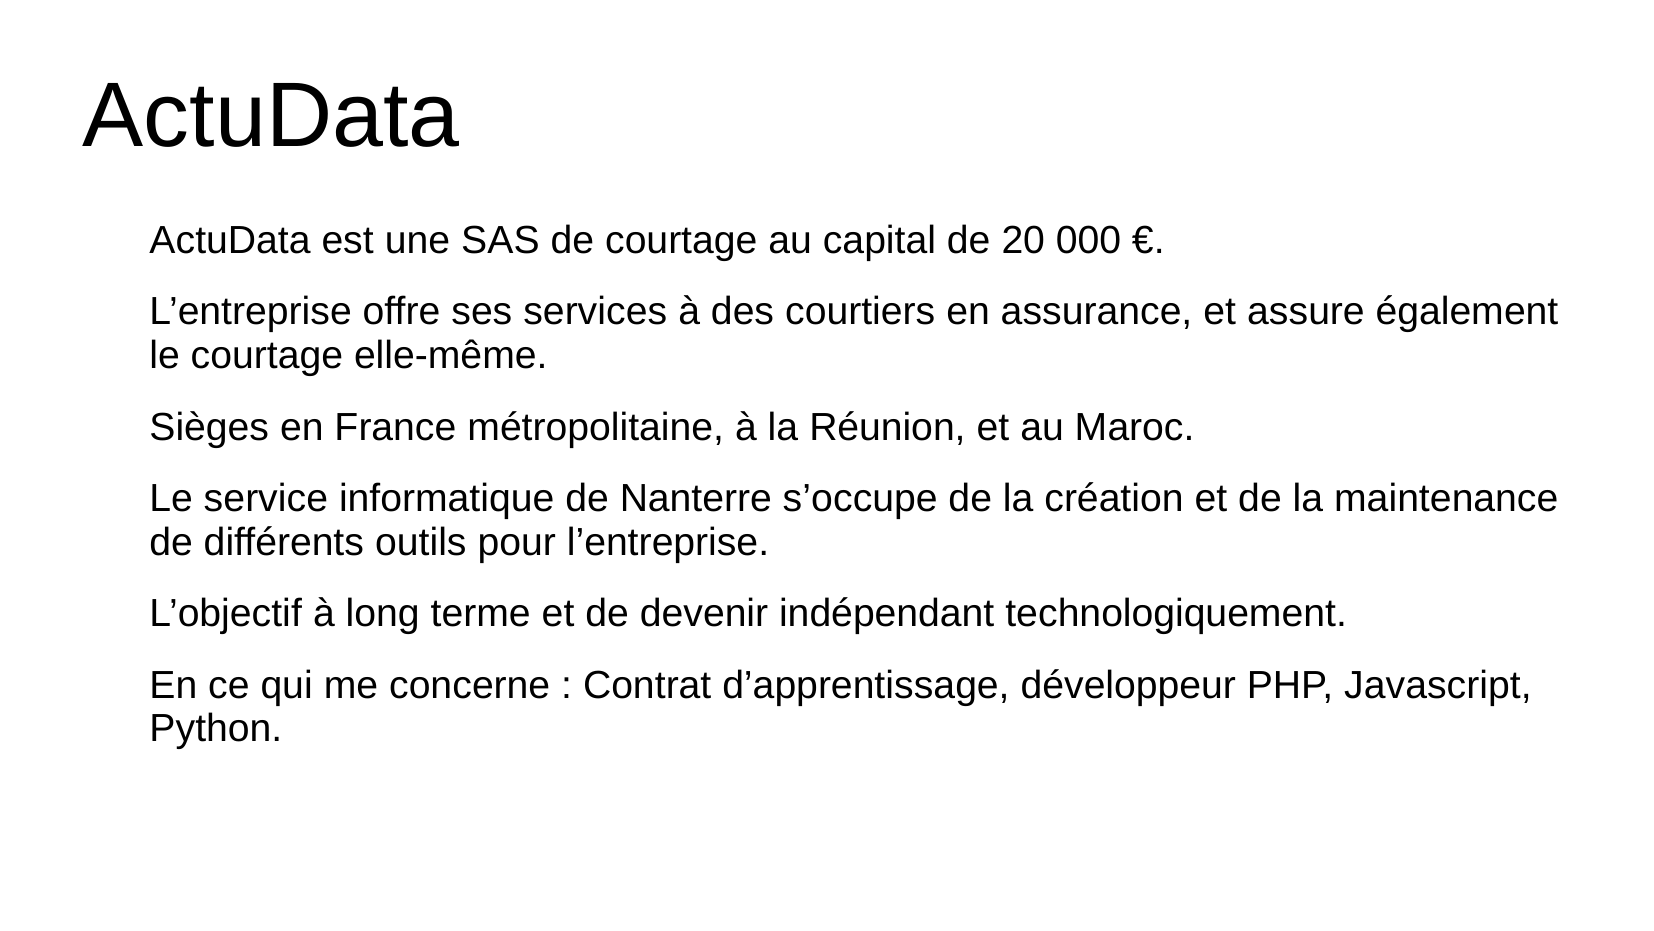

# ActuData
ActuData est une SAS de courtage au capital de 20 000 €.
L’entreprise offre ses services à des courtiers en assurance, et assure également le courtage elle-même.
Sièges en France métropolitaine, à la Réunion, et au Maroc.
Le service informatique de Nanterre s’occupe de la création et de la maintenance de différents outils pour l’entreprise.
L’objectif à long terme et de devenir indépendant technologiquement.
En ce qui me concerne : Contrat d’apprentissage, développeur PHP, Javascript, Python.